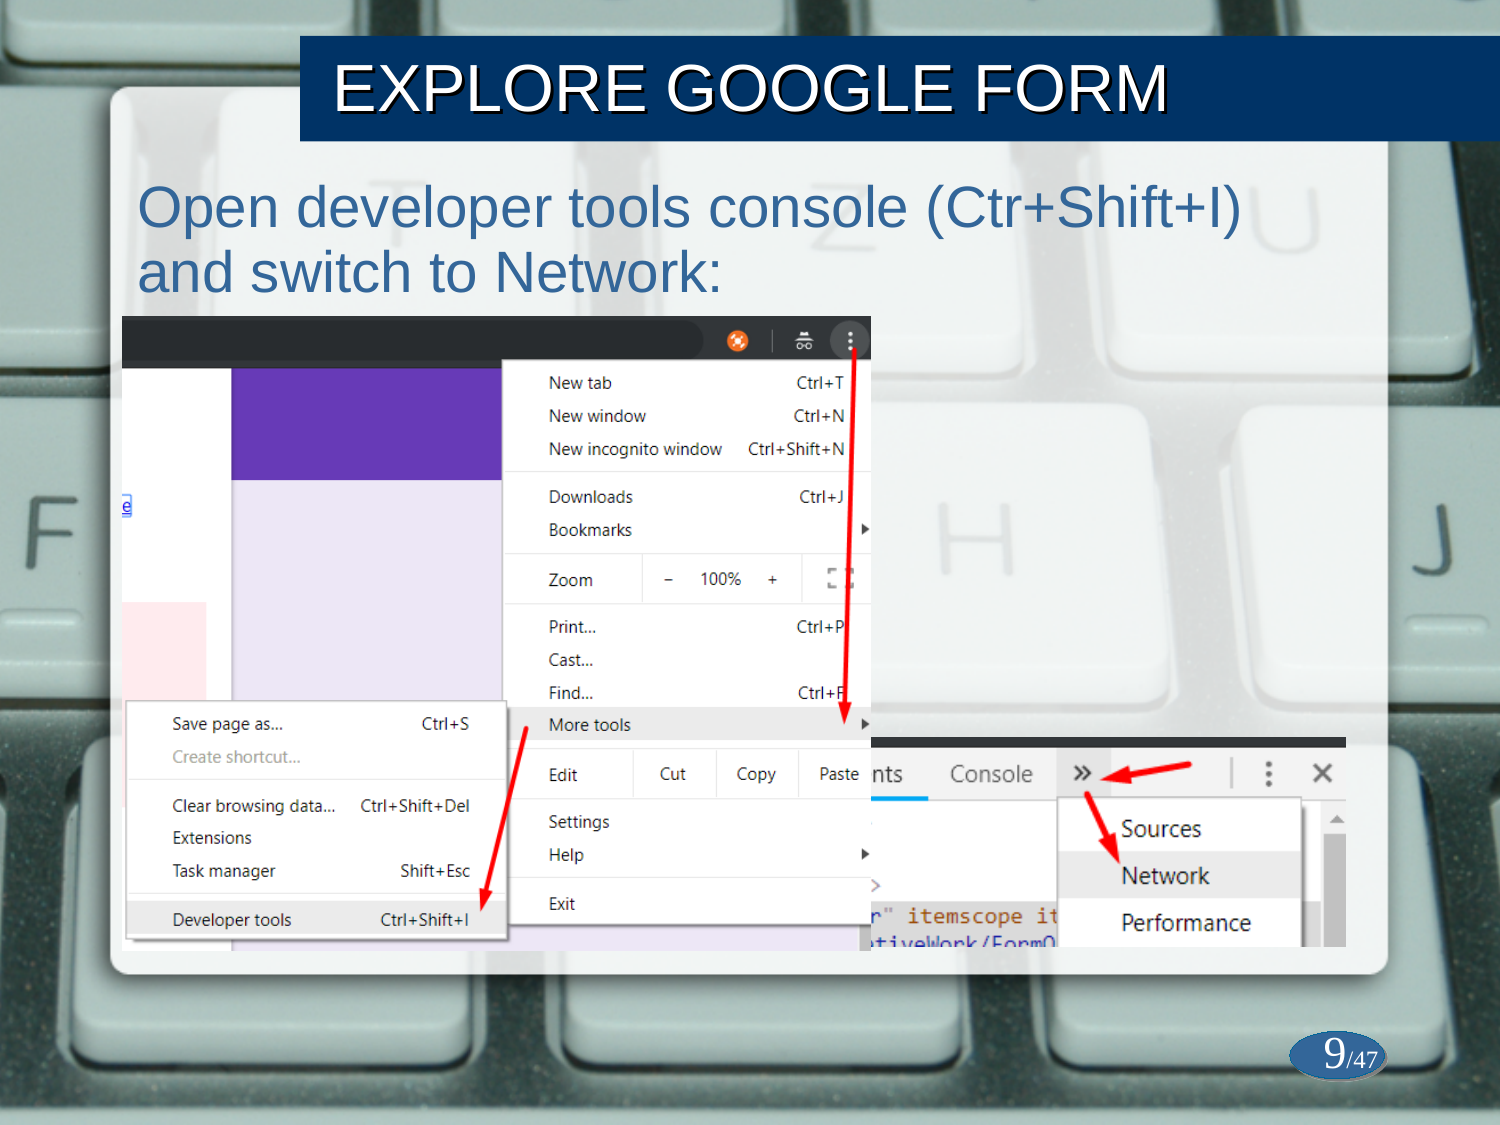

# EXPLORE GOOGLE FORM
Open developer tools console (Ctr+Shift+I) and switch to Network:
9